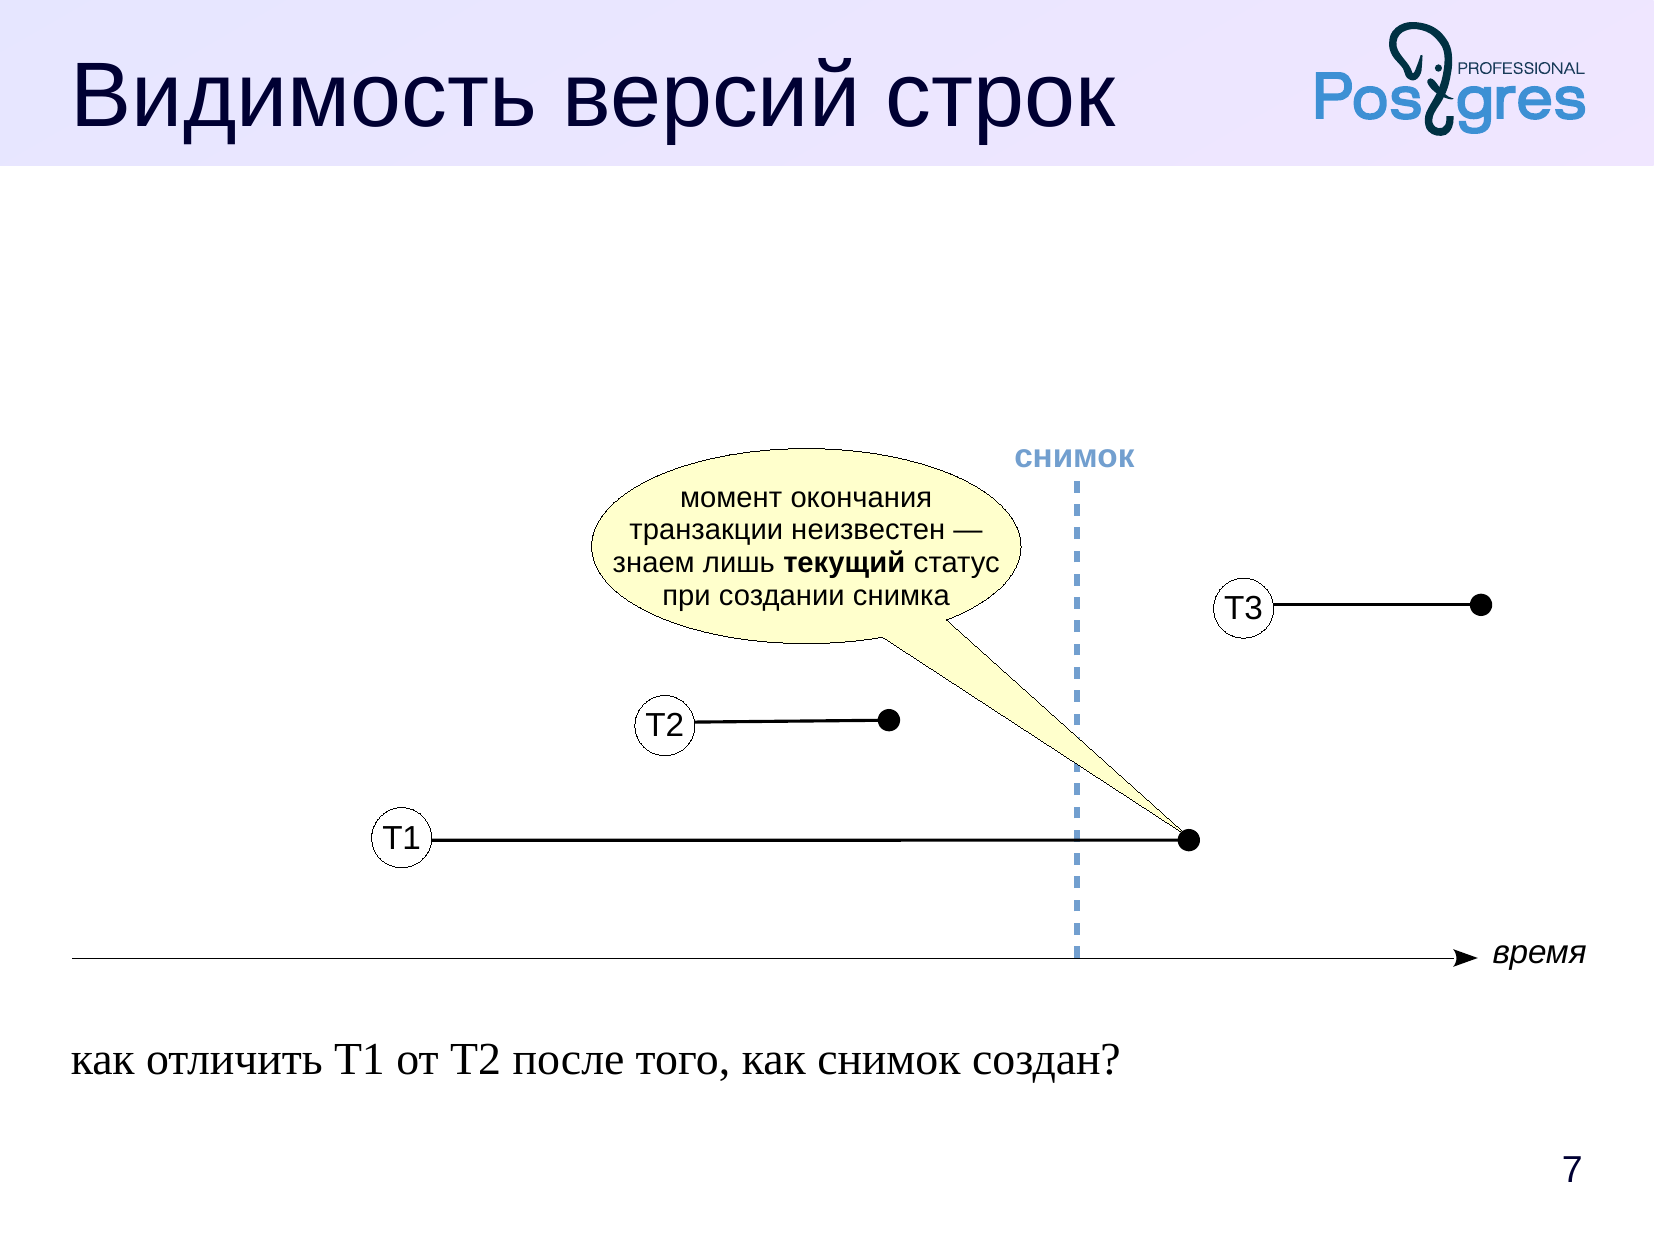

Видимость версий строк
# как отличить T1 от T2 после того, как снимок создан?
снимок
момент окончания
транзакции неизвестен —
знаем лишь текущий статус
при создании снимка
T3
T2
T1
время